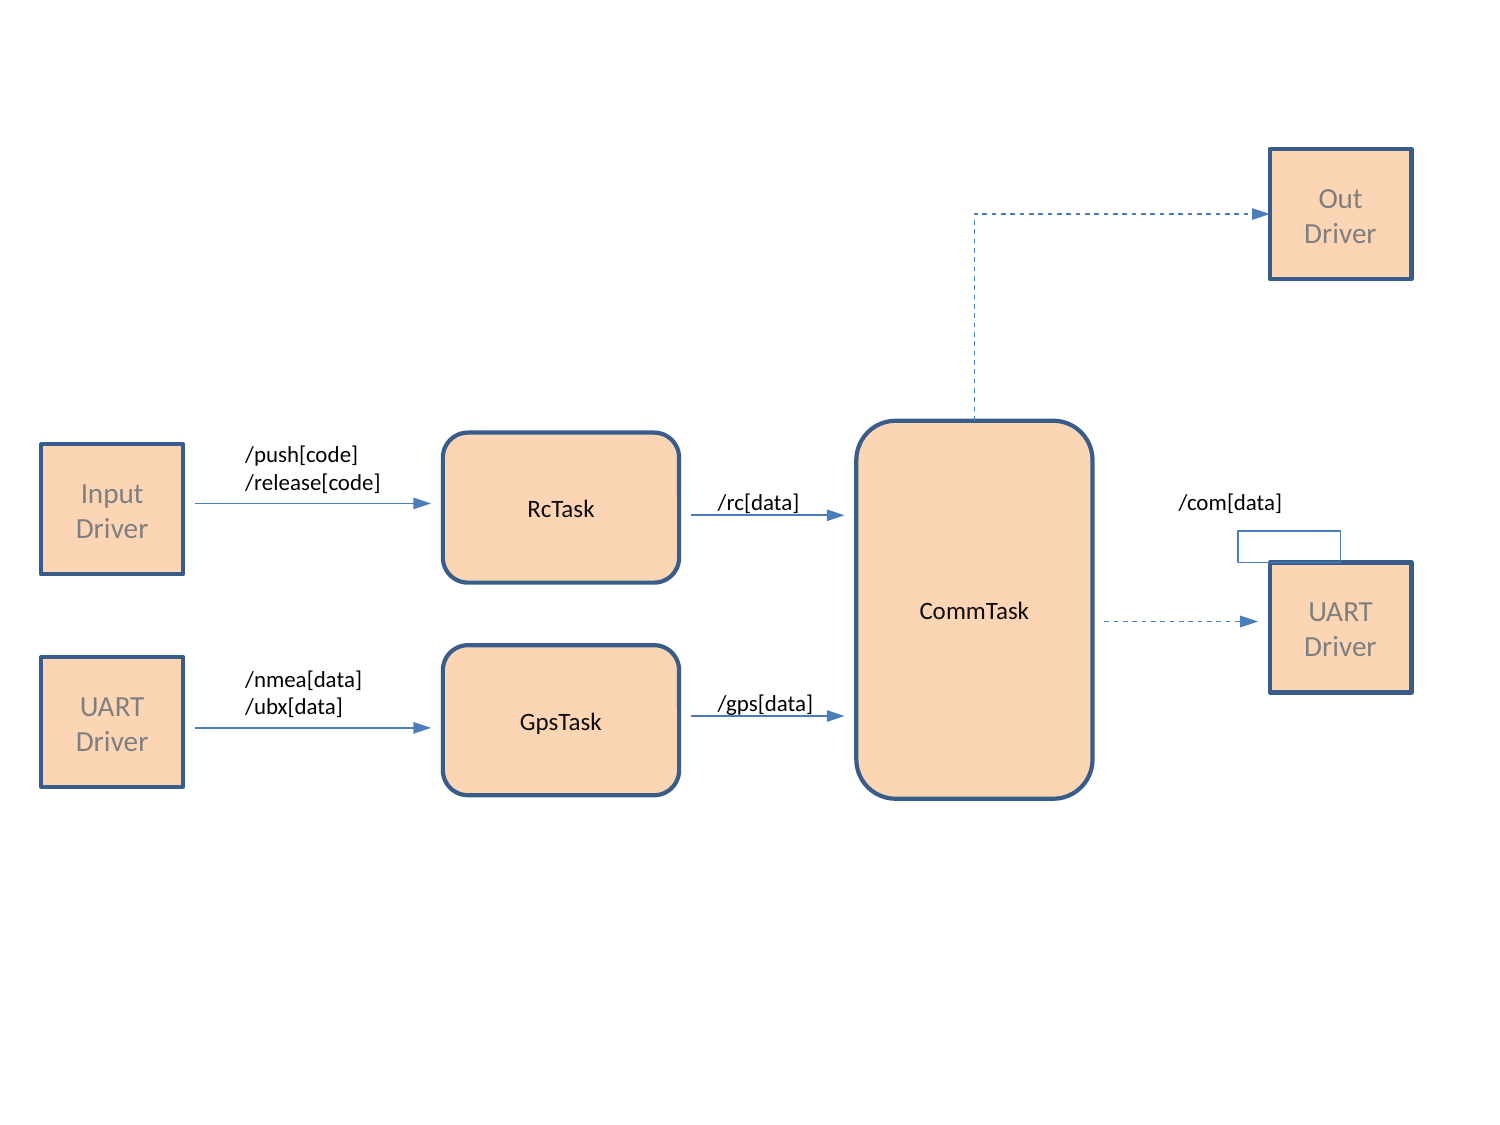

Out Driver
CommTask
/push[code]
/release[code]
RcTask
Input Driver
/rc[data]
/com[data]
UART Driver
GpsTask
UART Driver
/nmea[data]
/ubx[data]
/gps[data]